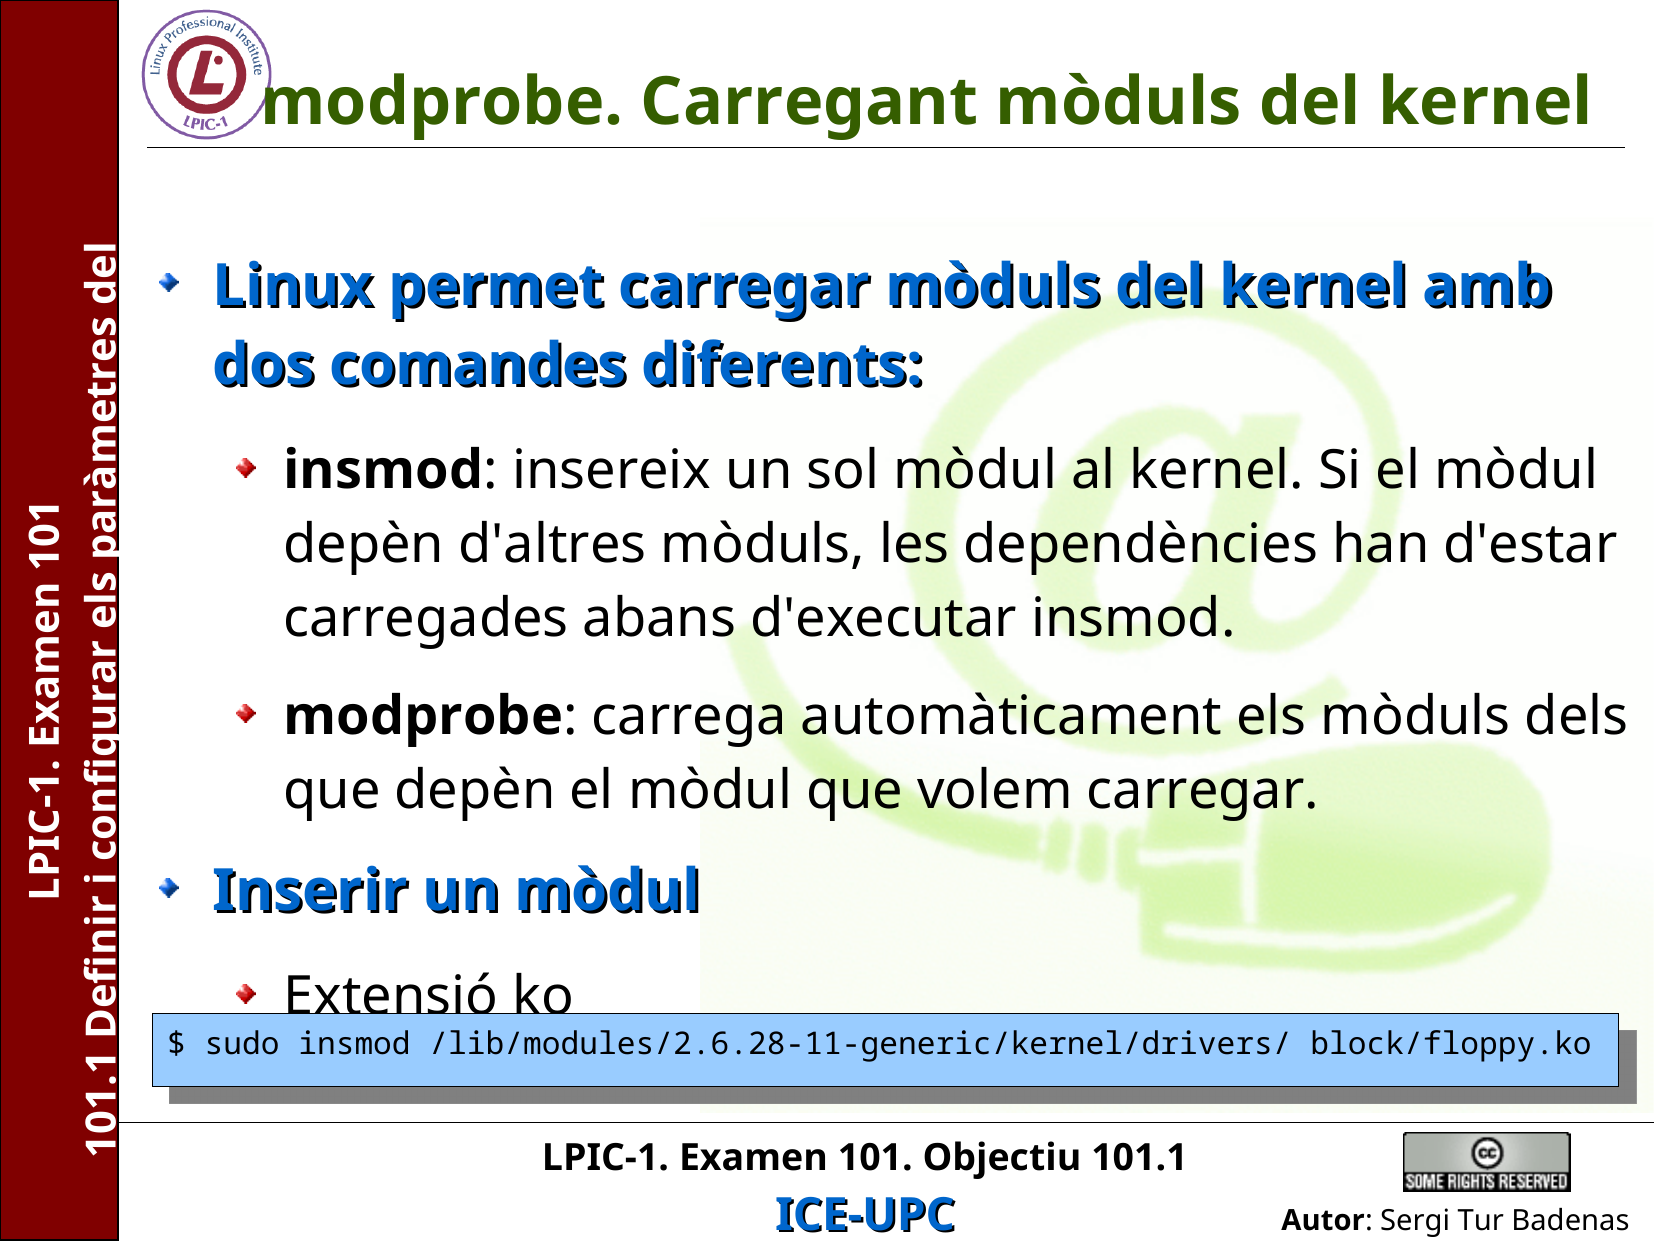

# modprobe. Carregant mòduls del kernel
Linux permet carregar mòduls del kernel amb dos comandes diferents:
insmod: insereix un sol mòdul al kernel. Si el mòdul depèn d'altres mòduls, les dependències han d'estar carregades abans d'executar insmod.
modprobe: carrega automàticament els mòduls dels que depèn el mòdul que volem carregar.
Inserir un mòdul
Extensió ko
$ sudo insmod /lib/modules/2.6.28-11-generic/kernel/drivers/ block/floppy.ko